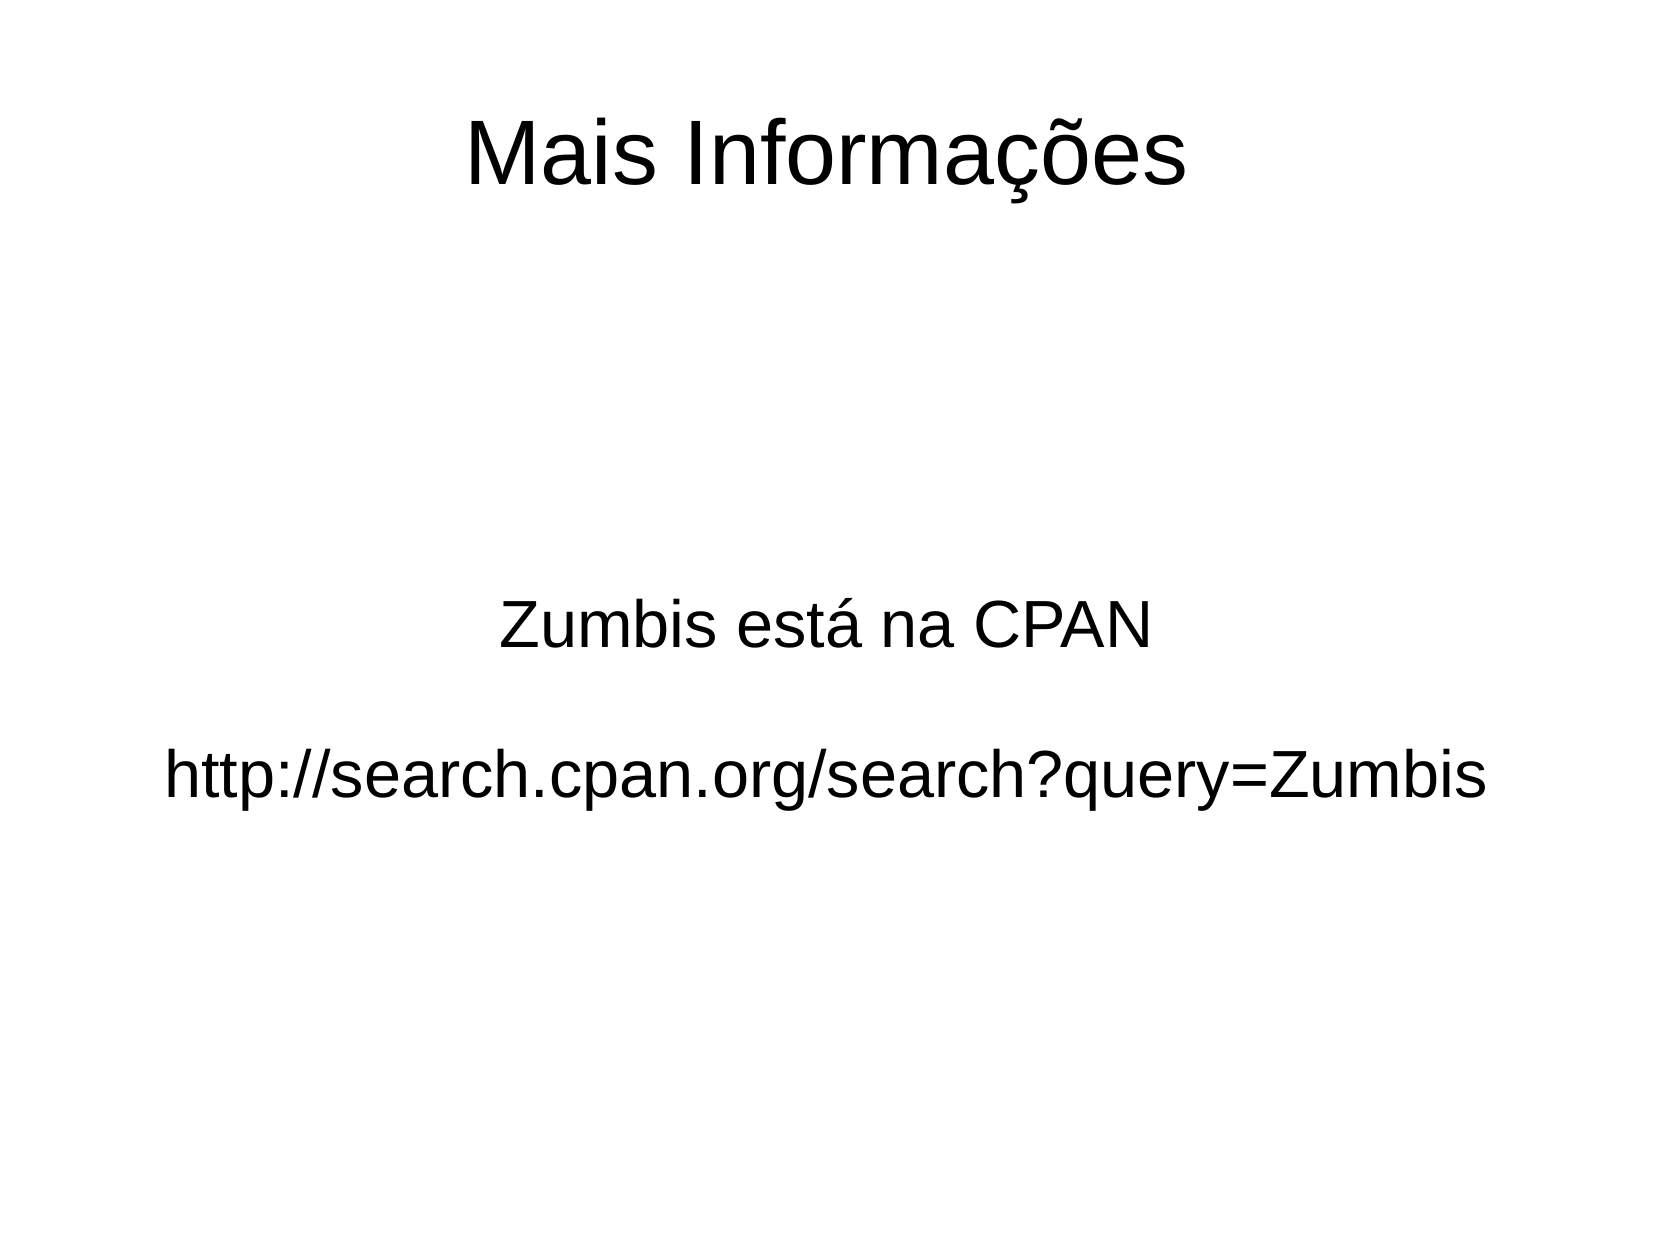

# Mais Informações
Zumbis está na CPAN
http://search.cpan.org/search?query=Zumbis